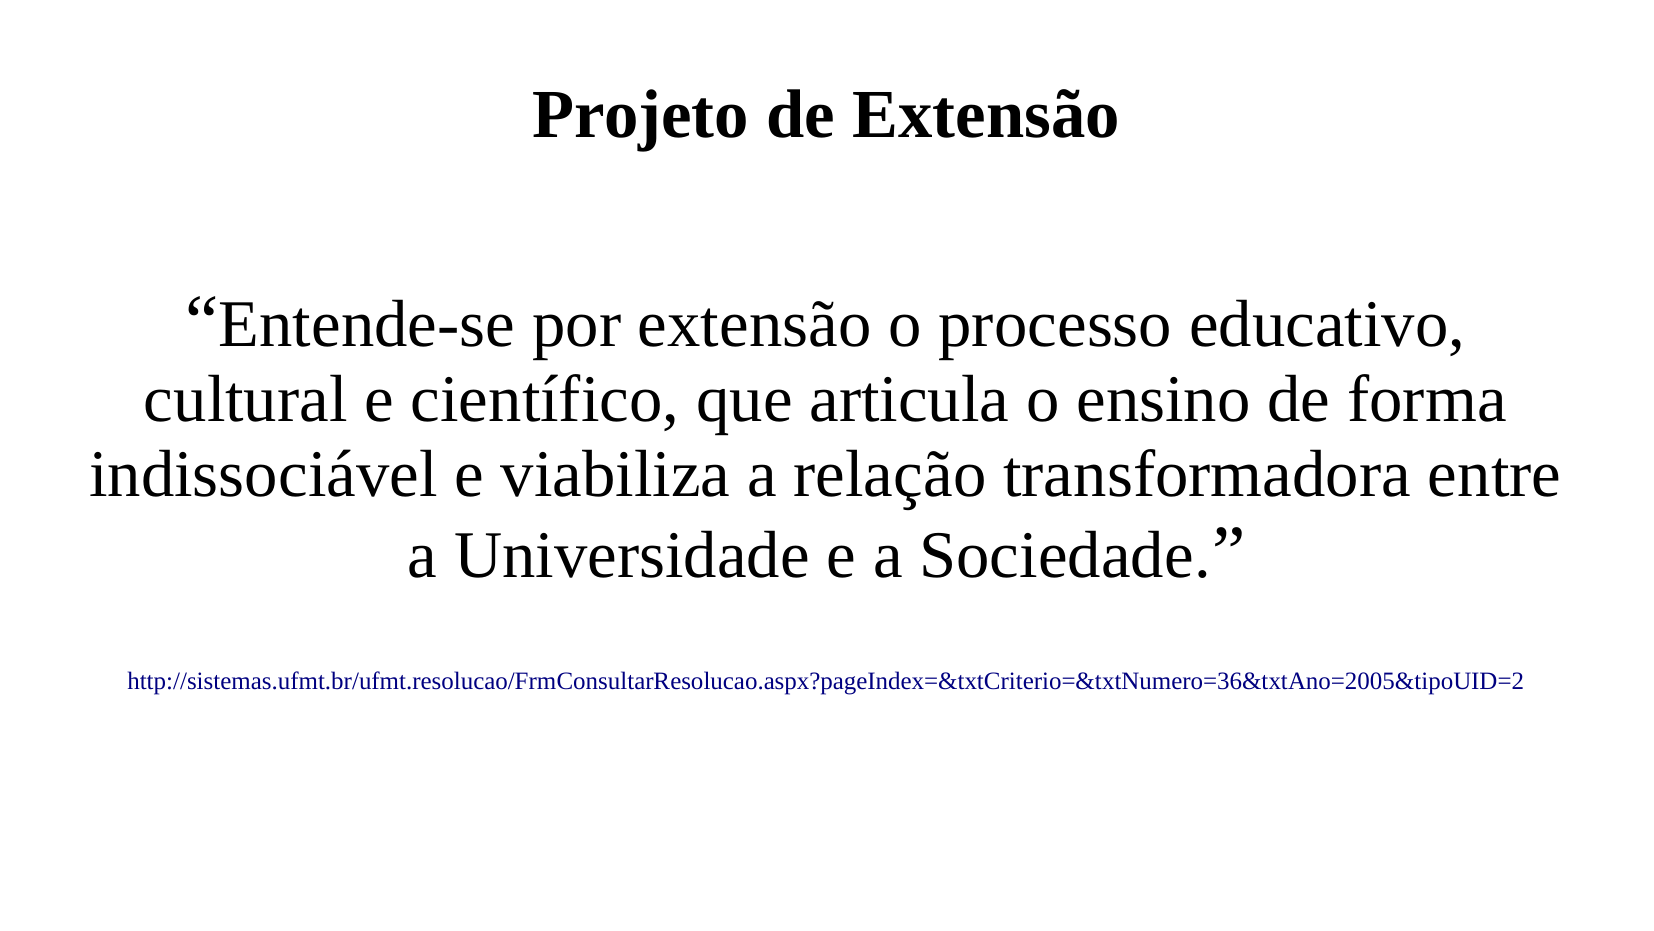

# Projeto de Extensão
“Entende-se por extensão o processo educativo, cultural e científico, que articula o ensino de forma indissociável e viabiliza a relação transformadora entre a Universidade e a Sociedade.”
http://sistemas.ufmt.br/ufmt.resolucao/FrmConsultarResolucao.aspx?pageIndex=&txtCriterio=&txtNumero=36&txtAno=2005&tipoUID=2